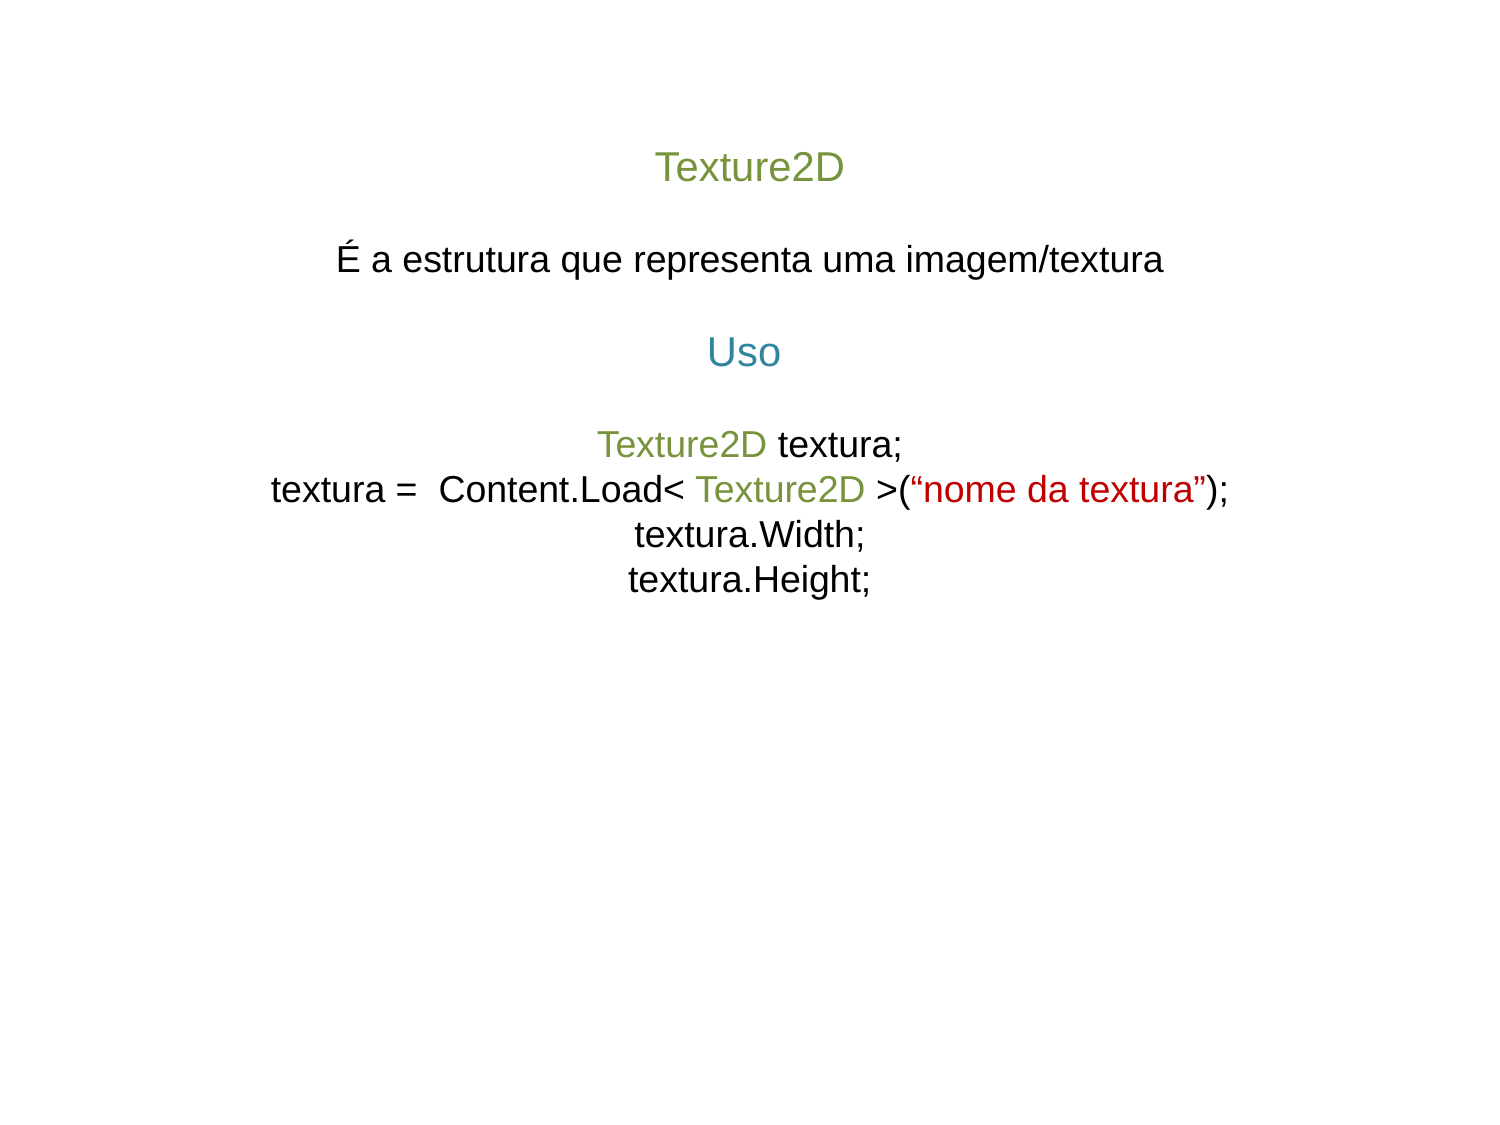

Texture2D
É a estrutura que representa uma imagem/textura
Uso
Texture2D textura;
textura = Content.Load< Texture2D >(“nome da textura”);
textura.Width;
textura.Height;